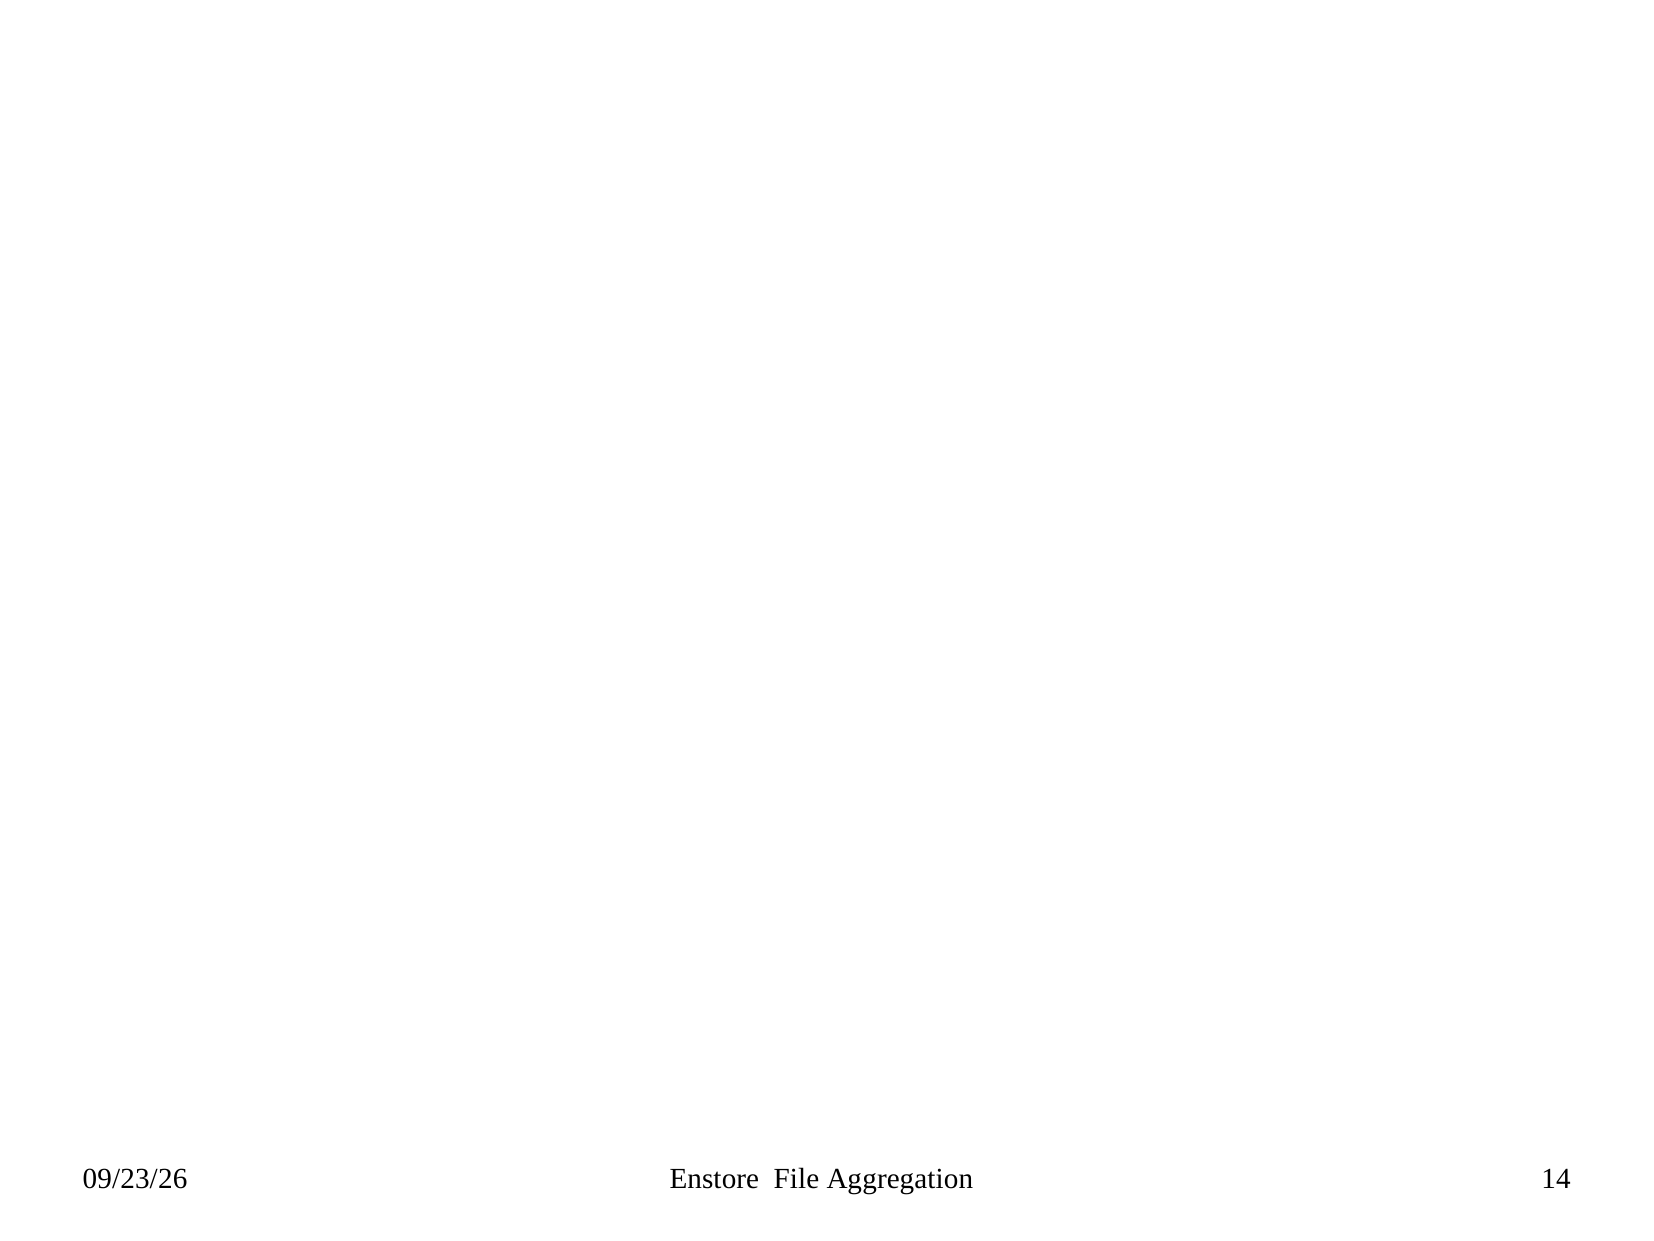

# New configuration entries (cont.)
Udp2amqp proxy server (multiple):
configdict['lmd.udp_proxy_server'] = { # udp to amq proxy server
 'norestart':'INQ',
 'host': 'dmsen02.fnal.gov',
 'port': 5601,
 'udp_port' : 7710, # udp messages come through this port
 'target_addr':'udp_relay_test', # amqp queue name
 }
Enstore File Aggregation
14